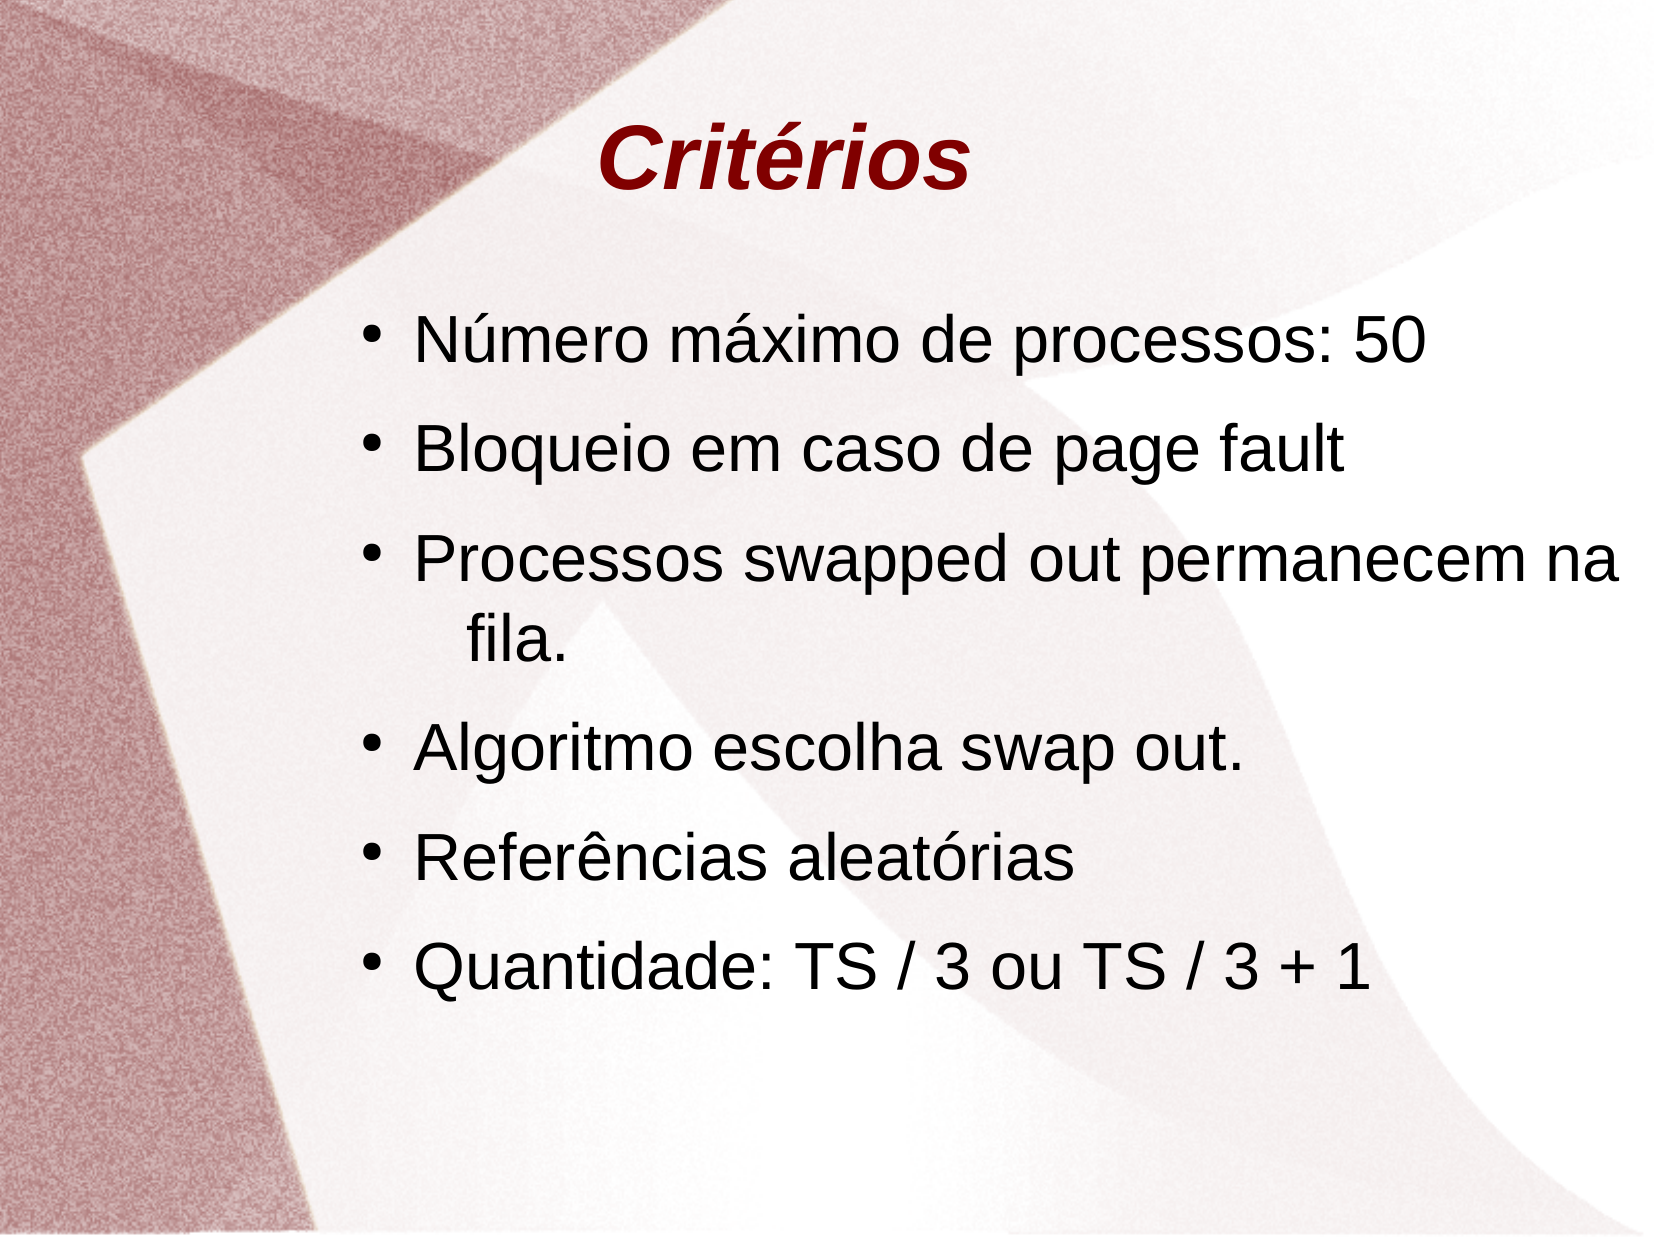

# Critérios
Número máximo de processos: 50
Bloqueio em caso de page fault
Processos swapped out permanecem na fila.
Algoritmo escolha swap out.
Referências aleatórias
Quantidade: TS / 3 ou TS / 3 + 1